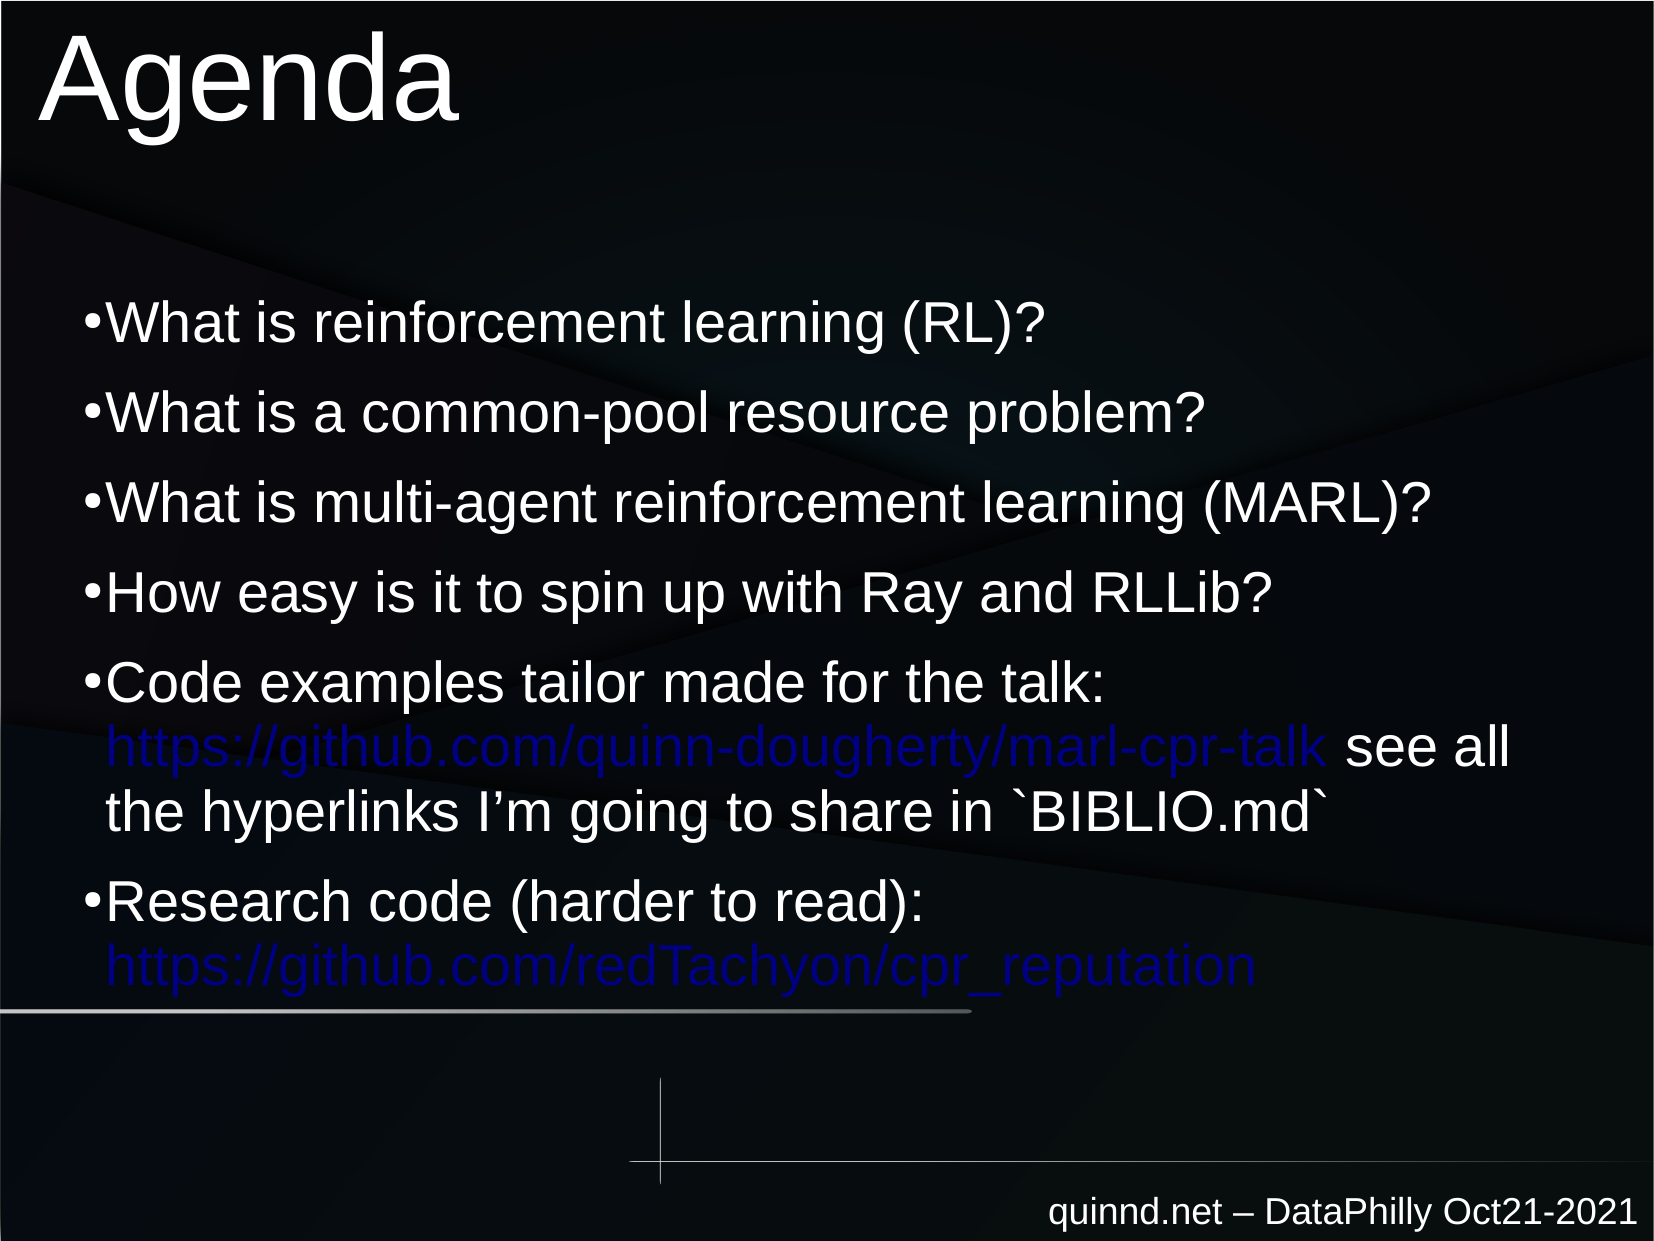

# Agenda
What is reinforcement learning (RL)?
What is a common-pool resource problem?
What is multi-agent reinforcement learning (MARL)?
How easy is it to spin up with Ray and RLLib?
Code examples tailor made for the talk: https://github.com/quinn-dougherty/marl-cpr-talk see all the hyperlinks I’m going to share in `BIBLIO.md`
Research code (harder to read): https://github.com/redTachyon/cpr_reputation